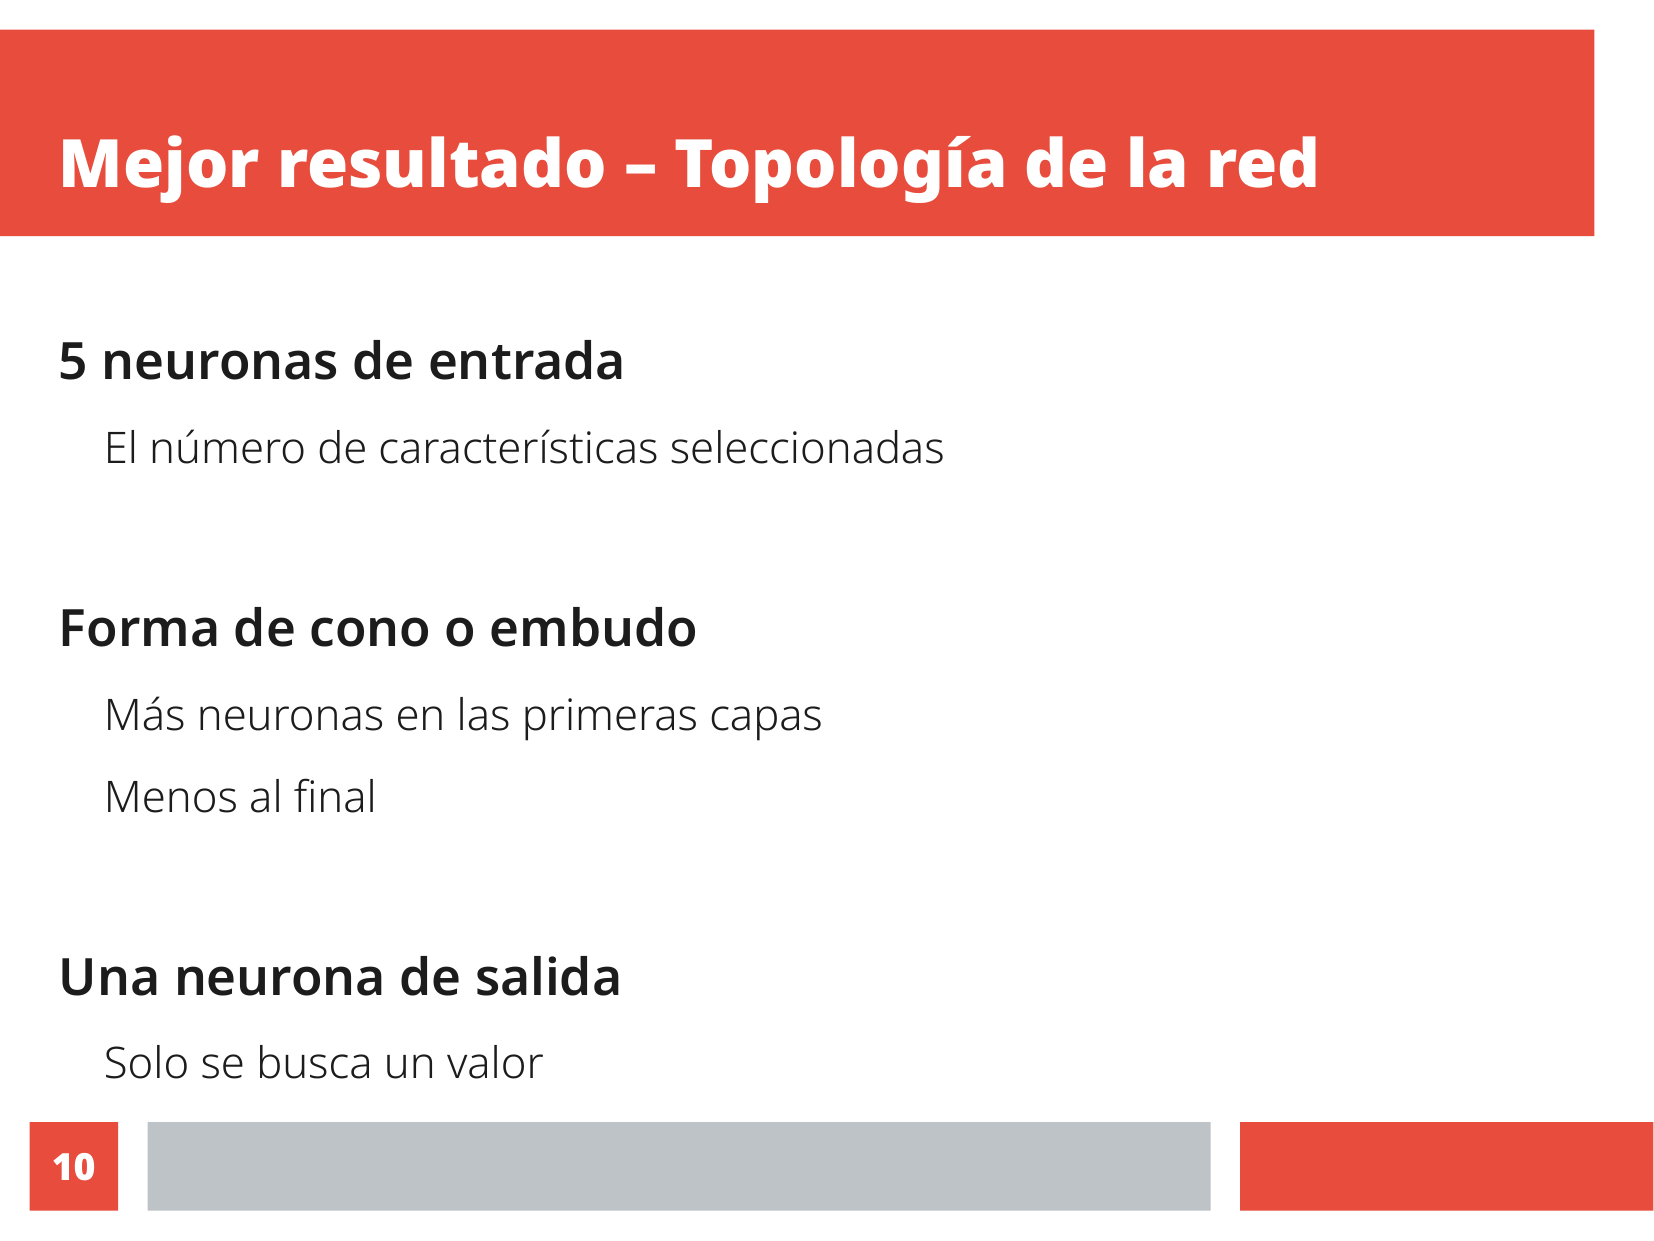

# Mejor resultado – Topología de la red
5 neuronas de entrada
El número de características seleccionadas
Forma de cono o embudo
Más neuronas en las primeras capas
Menos al final
Una neurona de salida
Solo se busca un valor
10